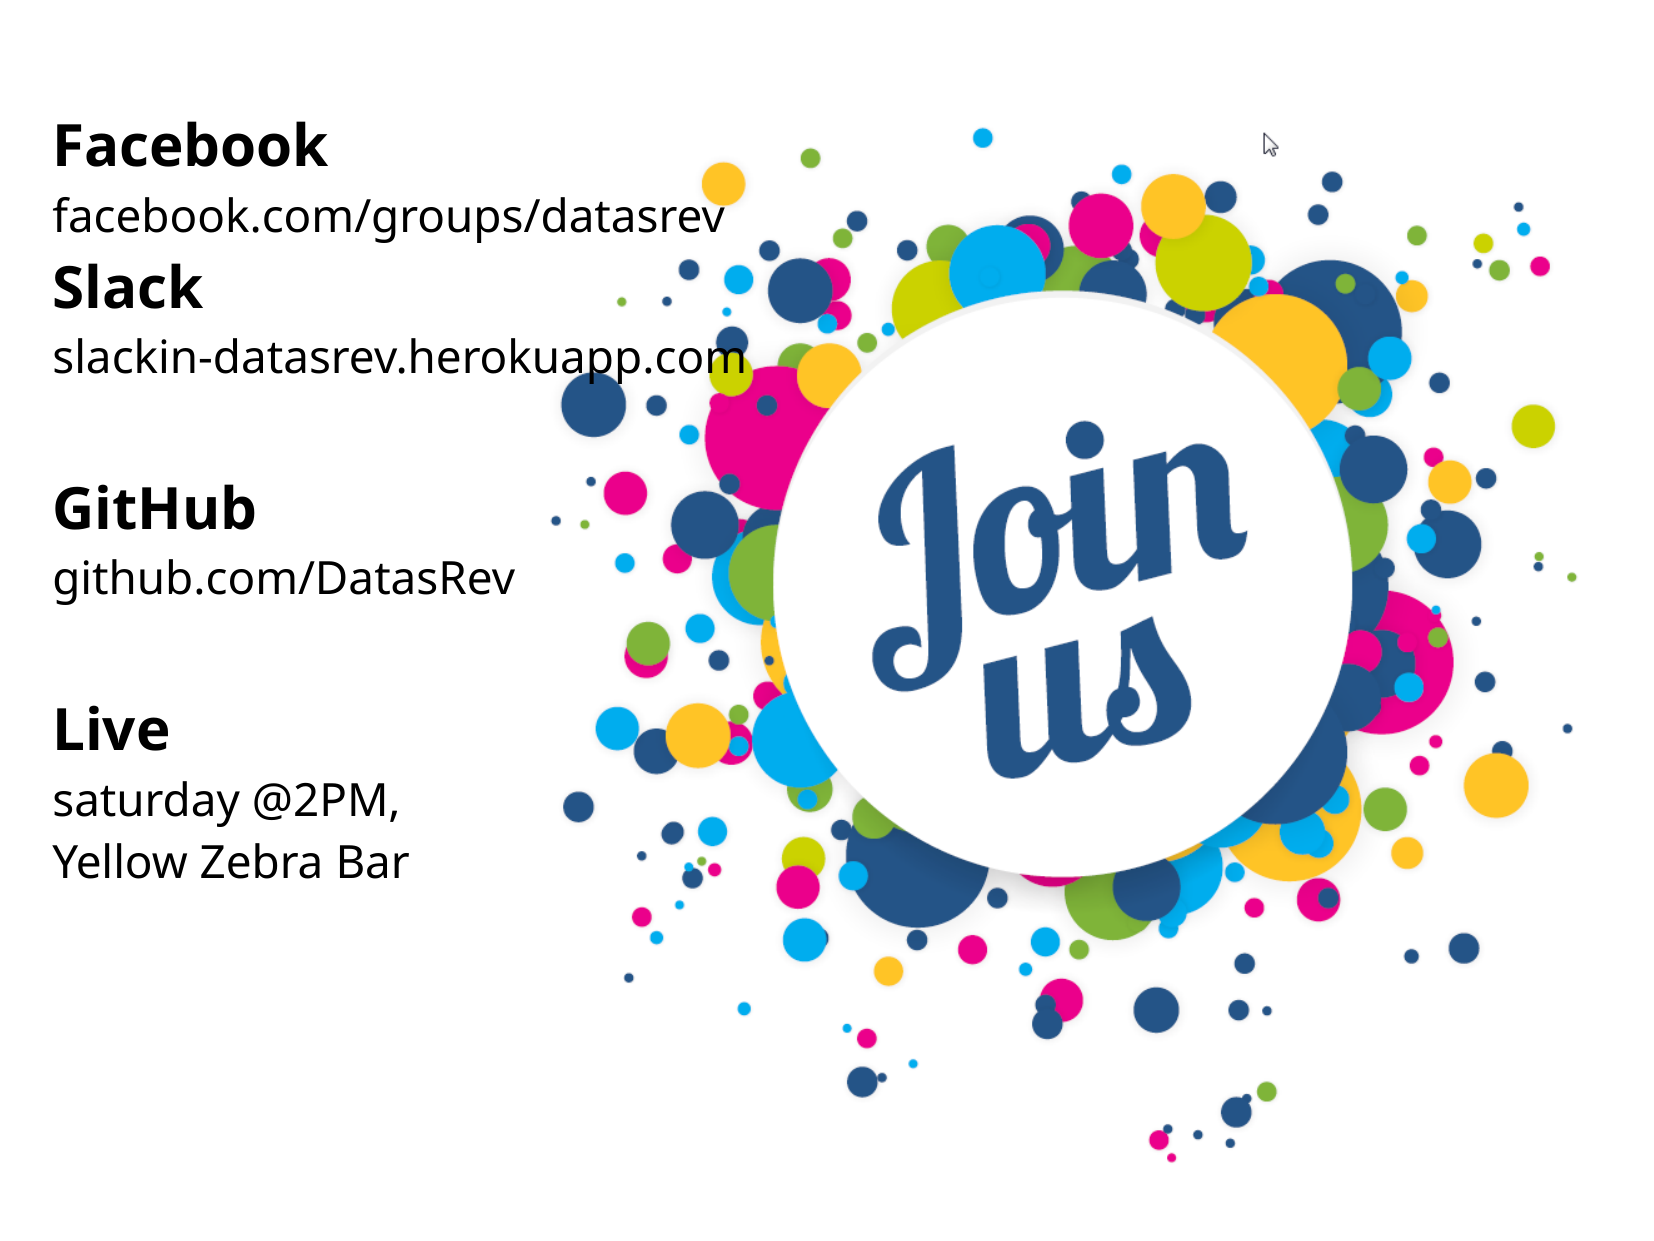

Facebook
facebook.com/groups/datasrev
Slack
slackin-datasrev.herokuapp.com
GitHub
github.com/DatasRev
Live
saturday @2PM,
Yellow Zebra Bar